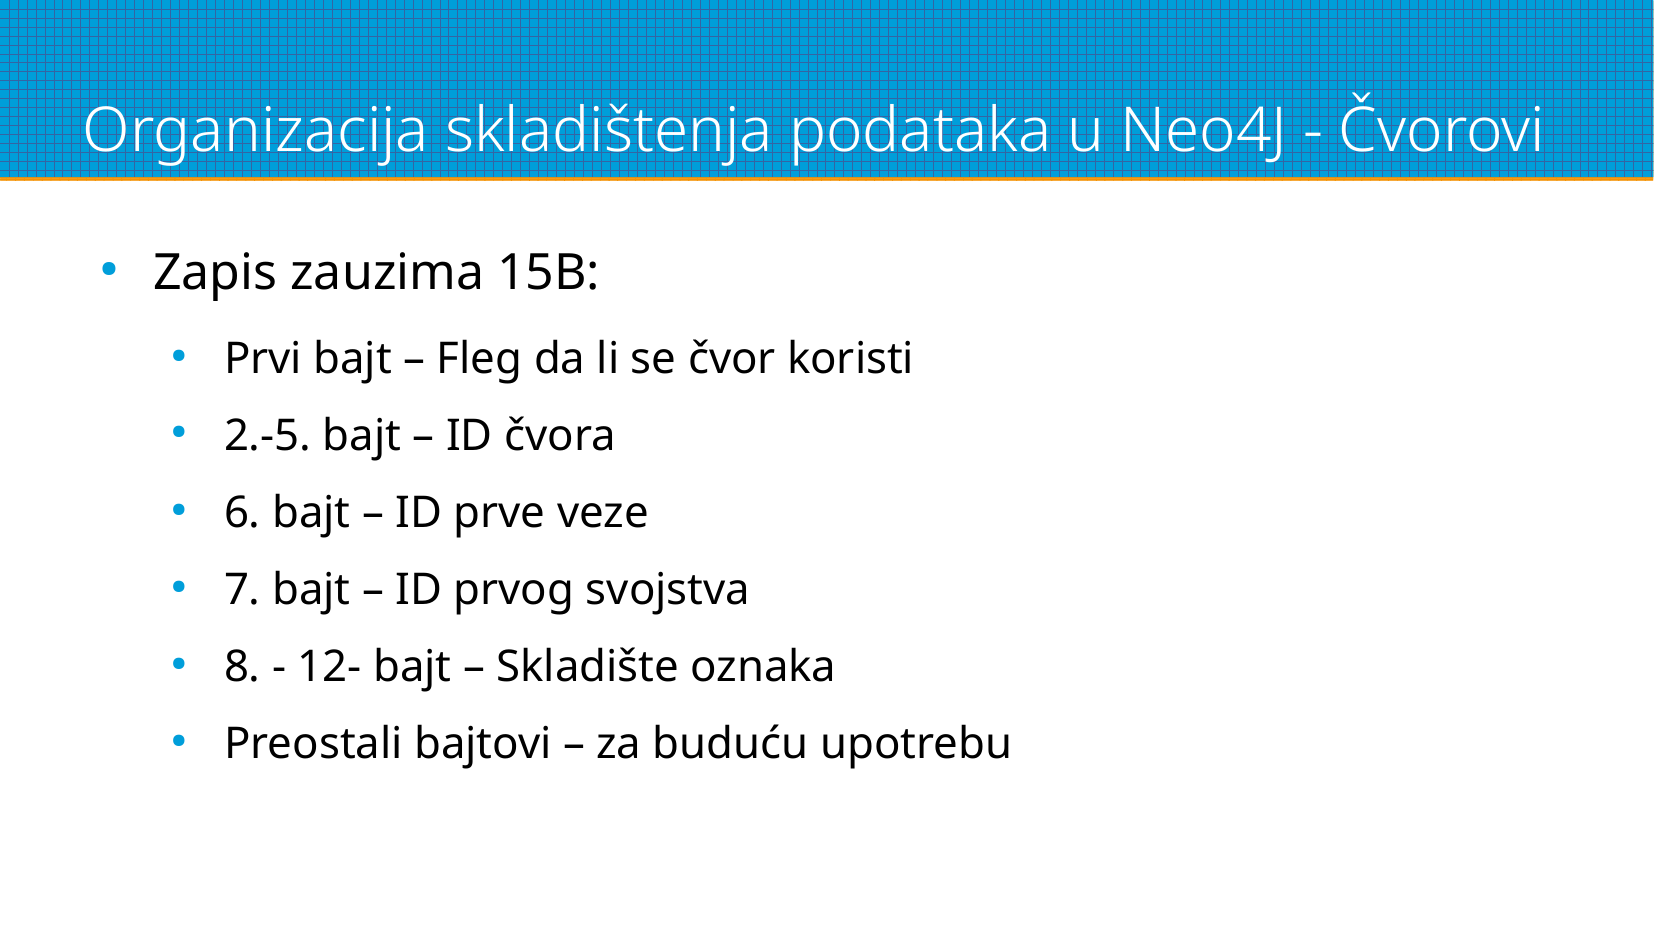

# Organizacija skladištenja podataka u Neo4J - Čvorovi
Zapis zauzima 15B:
Prvi bajt – Fleg da li se čvor koristi
2.-5. bajt – ID čvora
6. bajt – ID prve veze
7. bajt – ID prvog svojstva
8. - 12- bajt – Skladište oznaka
Preostali bajtovi – za buduću upotrebu